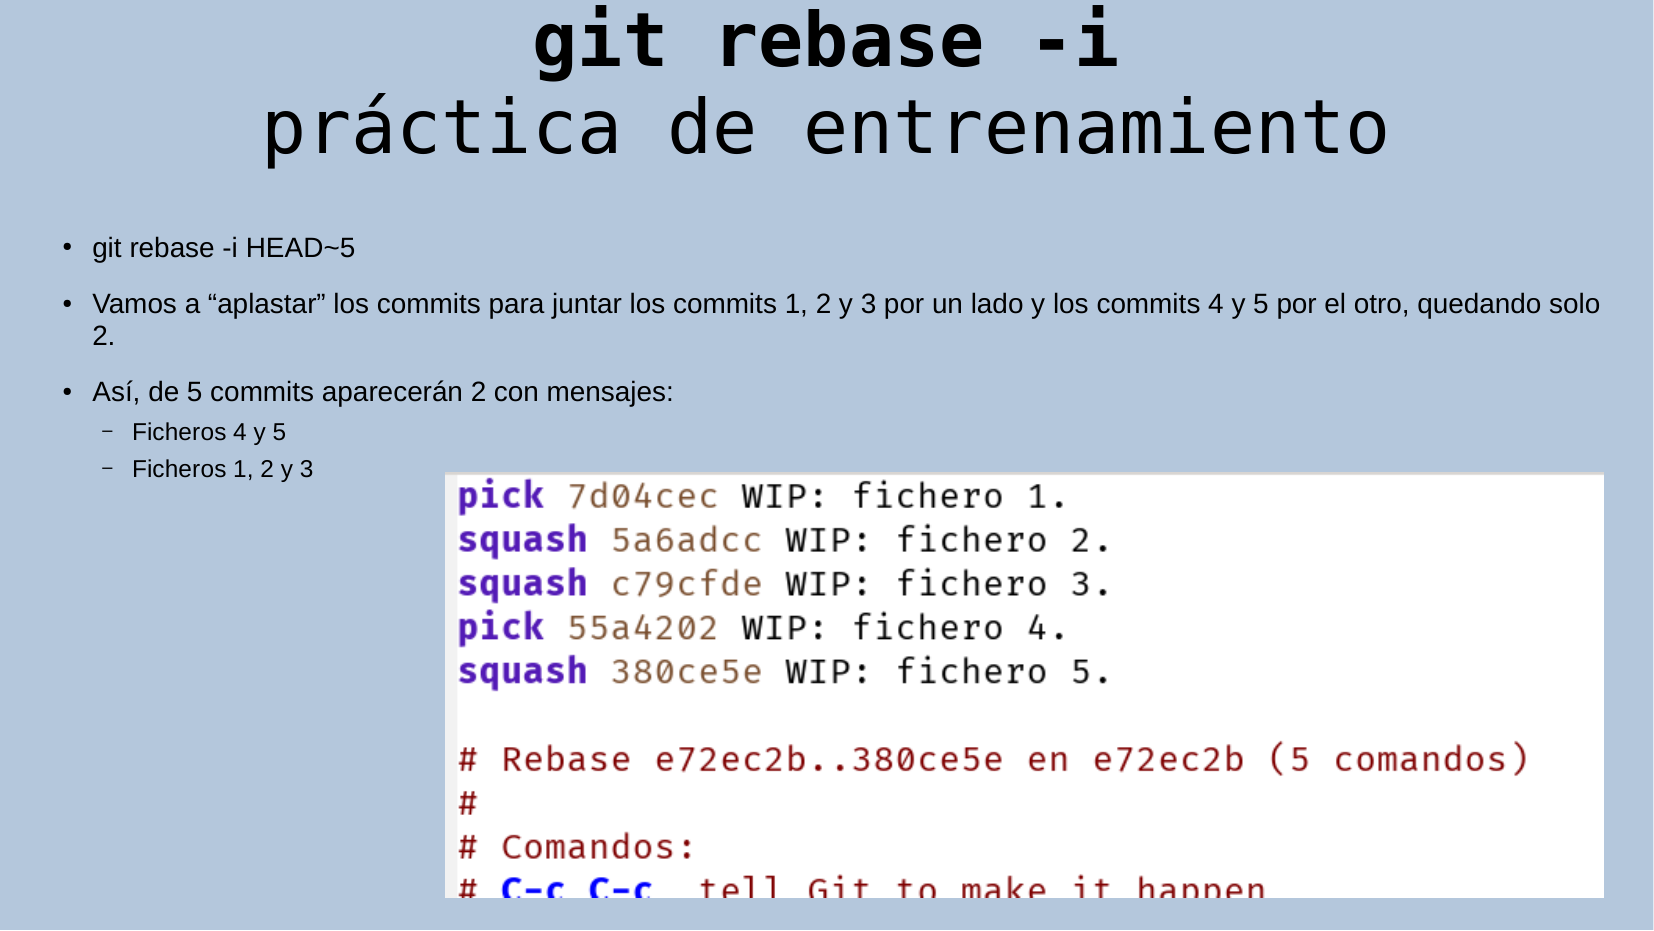

# git rebase -i práctica de entrenamiento
git rebase -i HEAD~5
Vamos a “aplastar” los commits para juntar los commits 1, 2 y 3 por un lado y los commits 4 y 5 por el otro, quedando solo 2.
Así, de 5 commits aparecerán 2 con mensajes:
Ficheros 4 y 5
Ficheros 1, 2 y 3